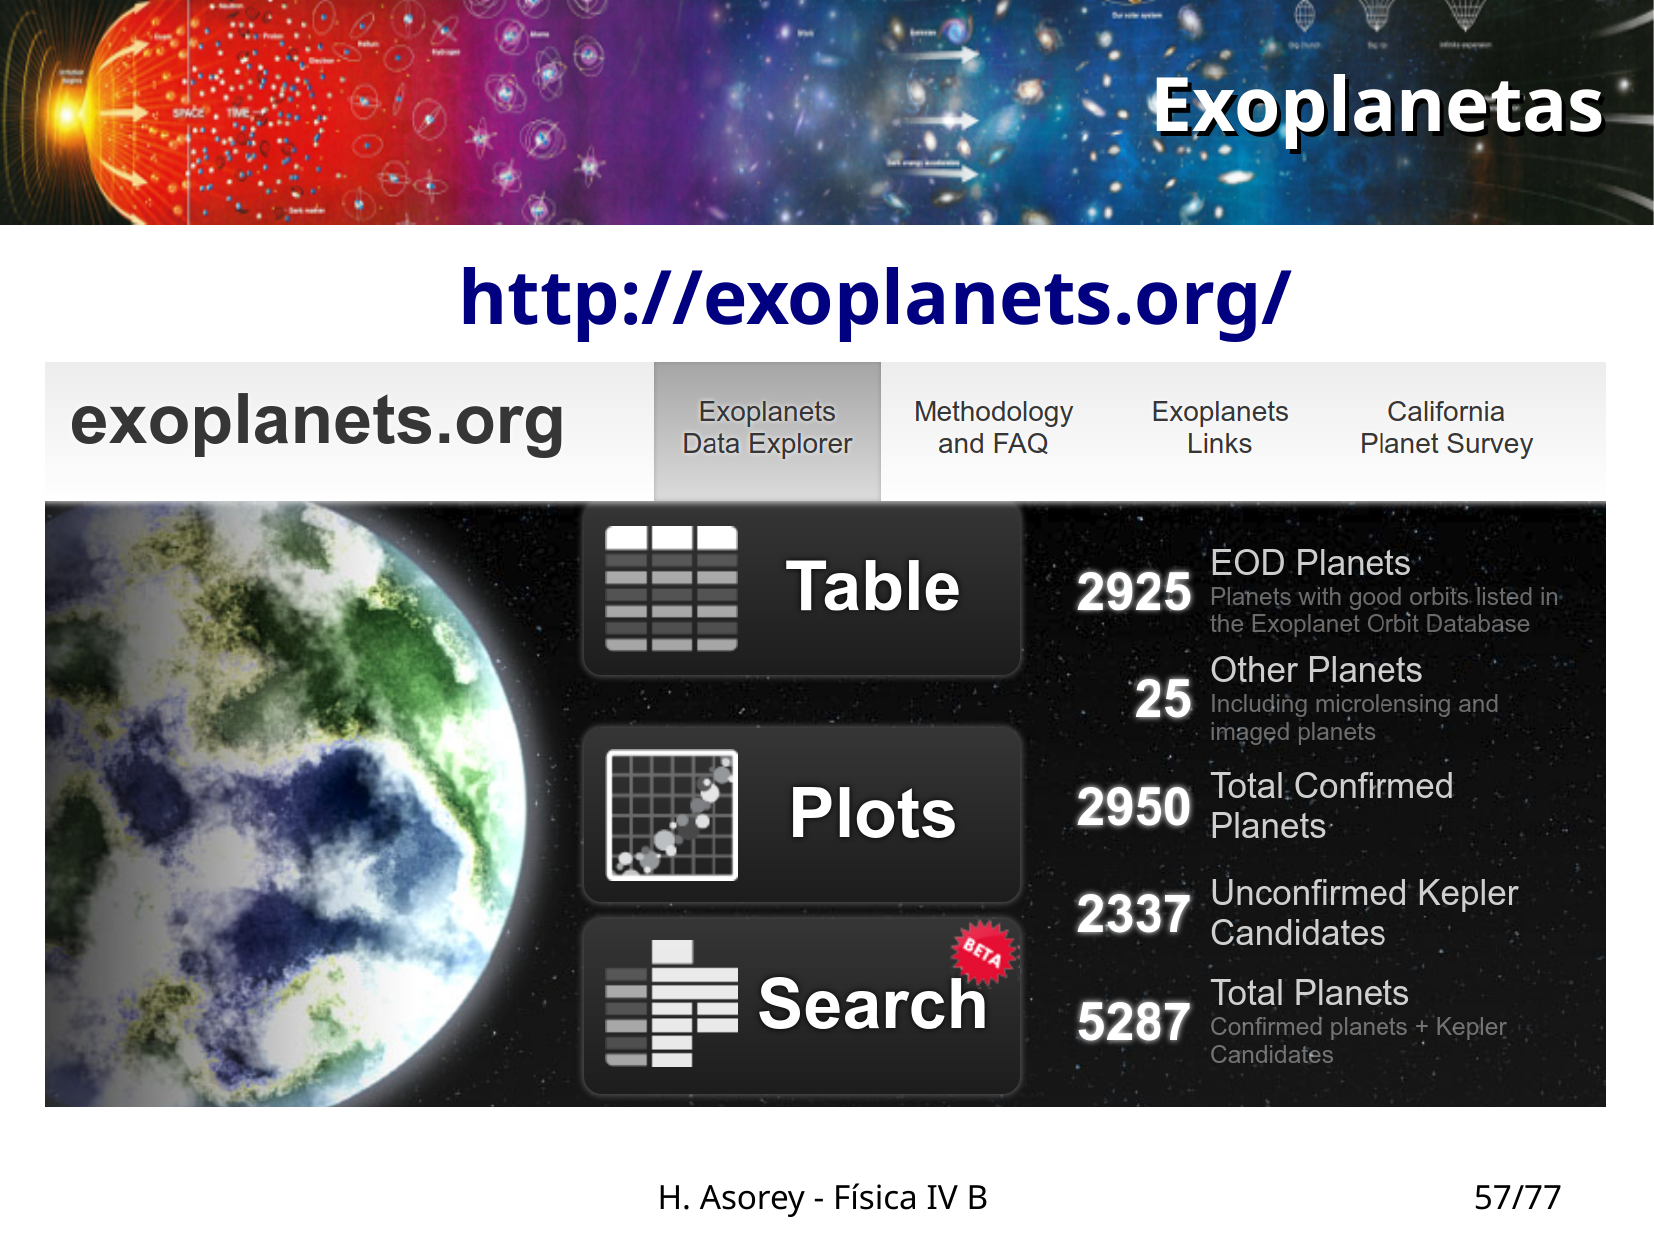

# Exoplanetas
http://exoplanets.org/
H. Asorey - Física IV B
57